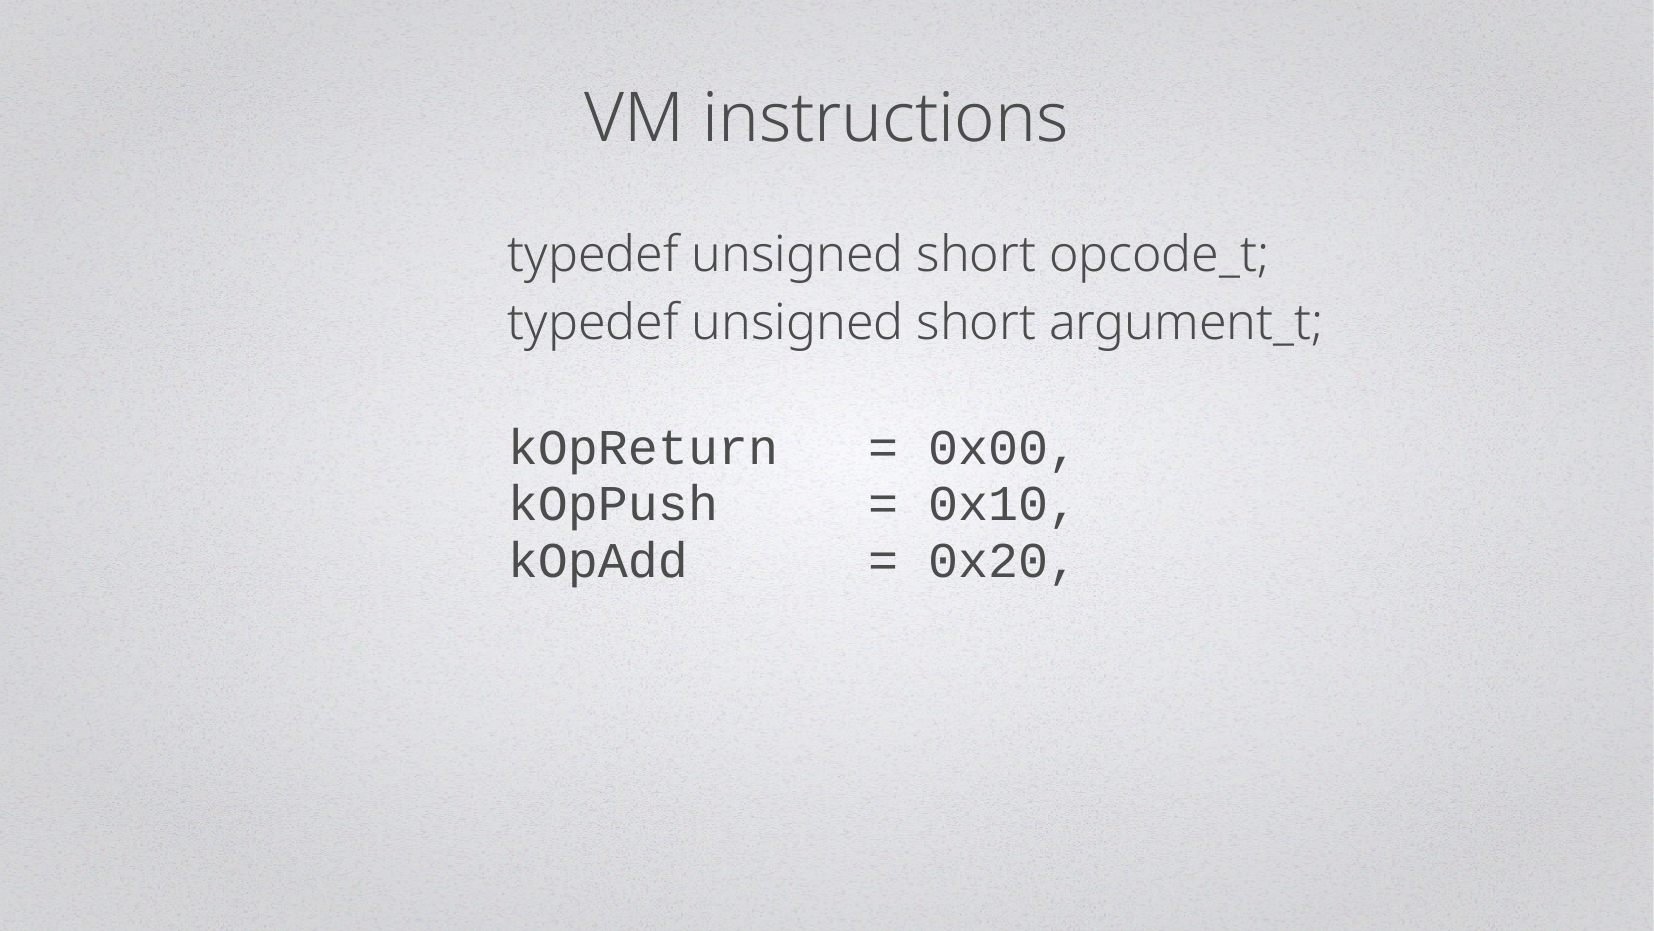

# VM instructions
typedef unsigned short opcode_t;
typedef unsigned short argument_t;
kOpReturn = 0x00,
kOpPush = 0x10,
kOpAdd = 0x20,